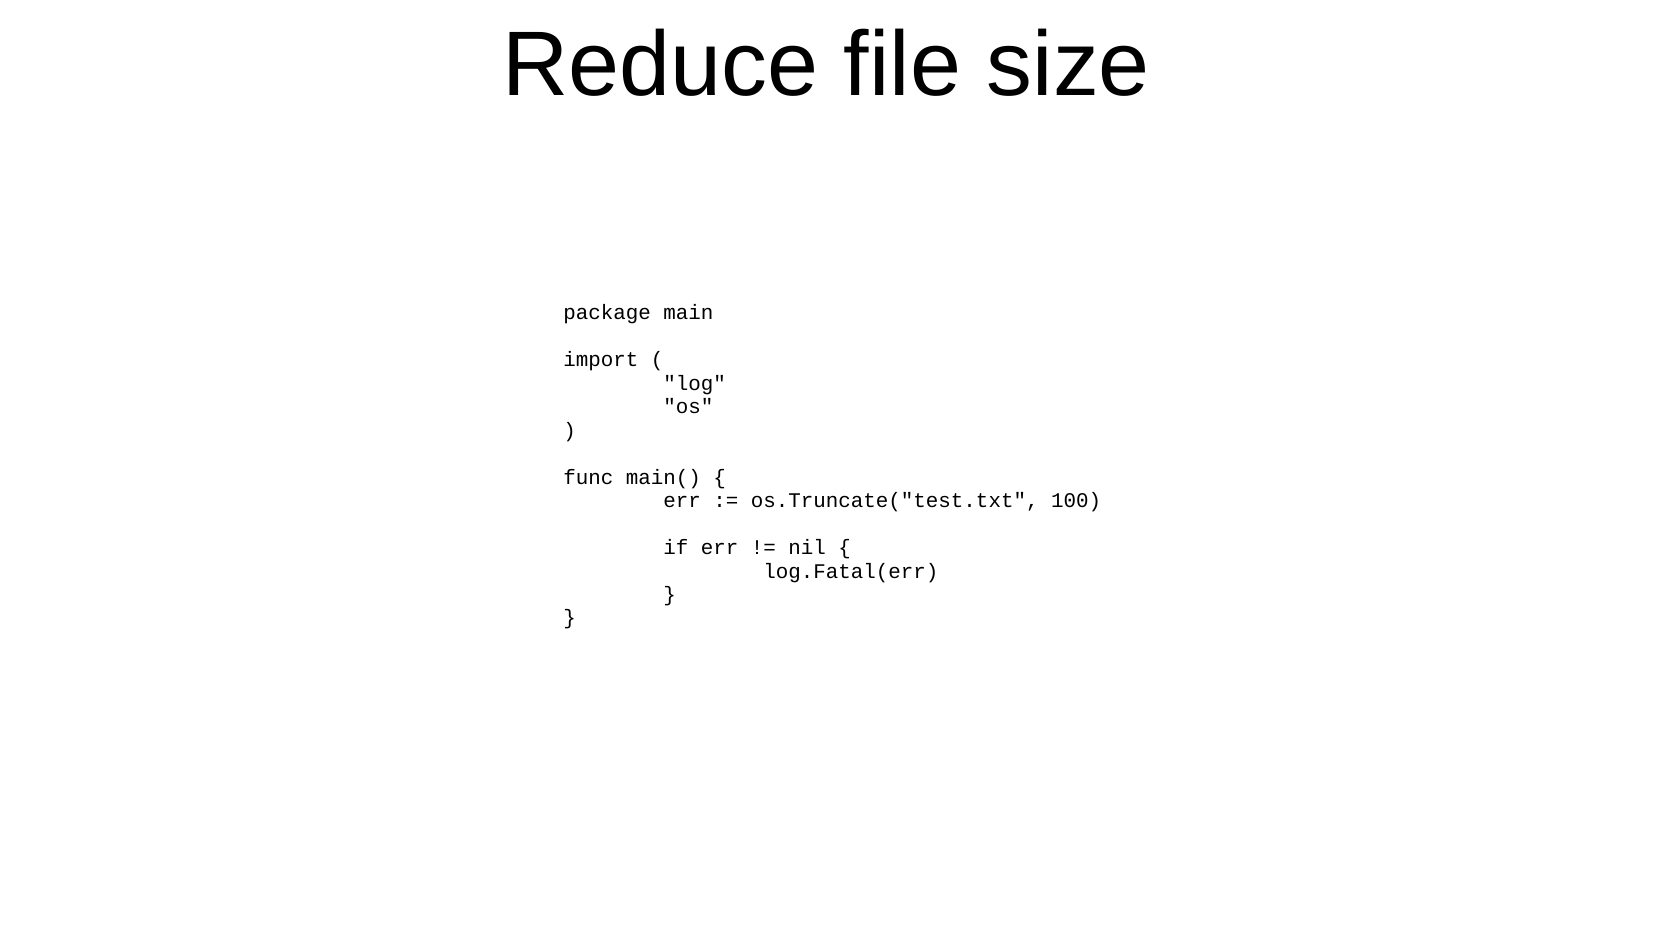

# Reduce file size
package main
import (
 "log"
 "os"
)
func main() {
 err := os.Truncate("test.txt", 100)
 if err != nil {
 log.Fatal(err)
 }
}